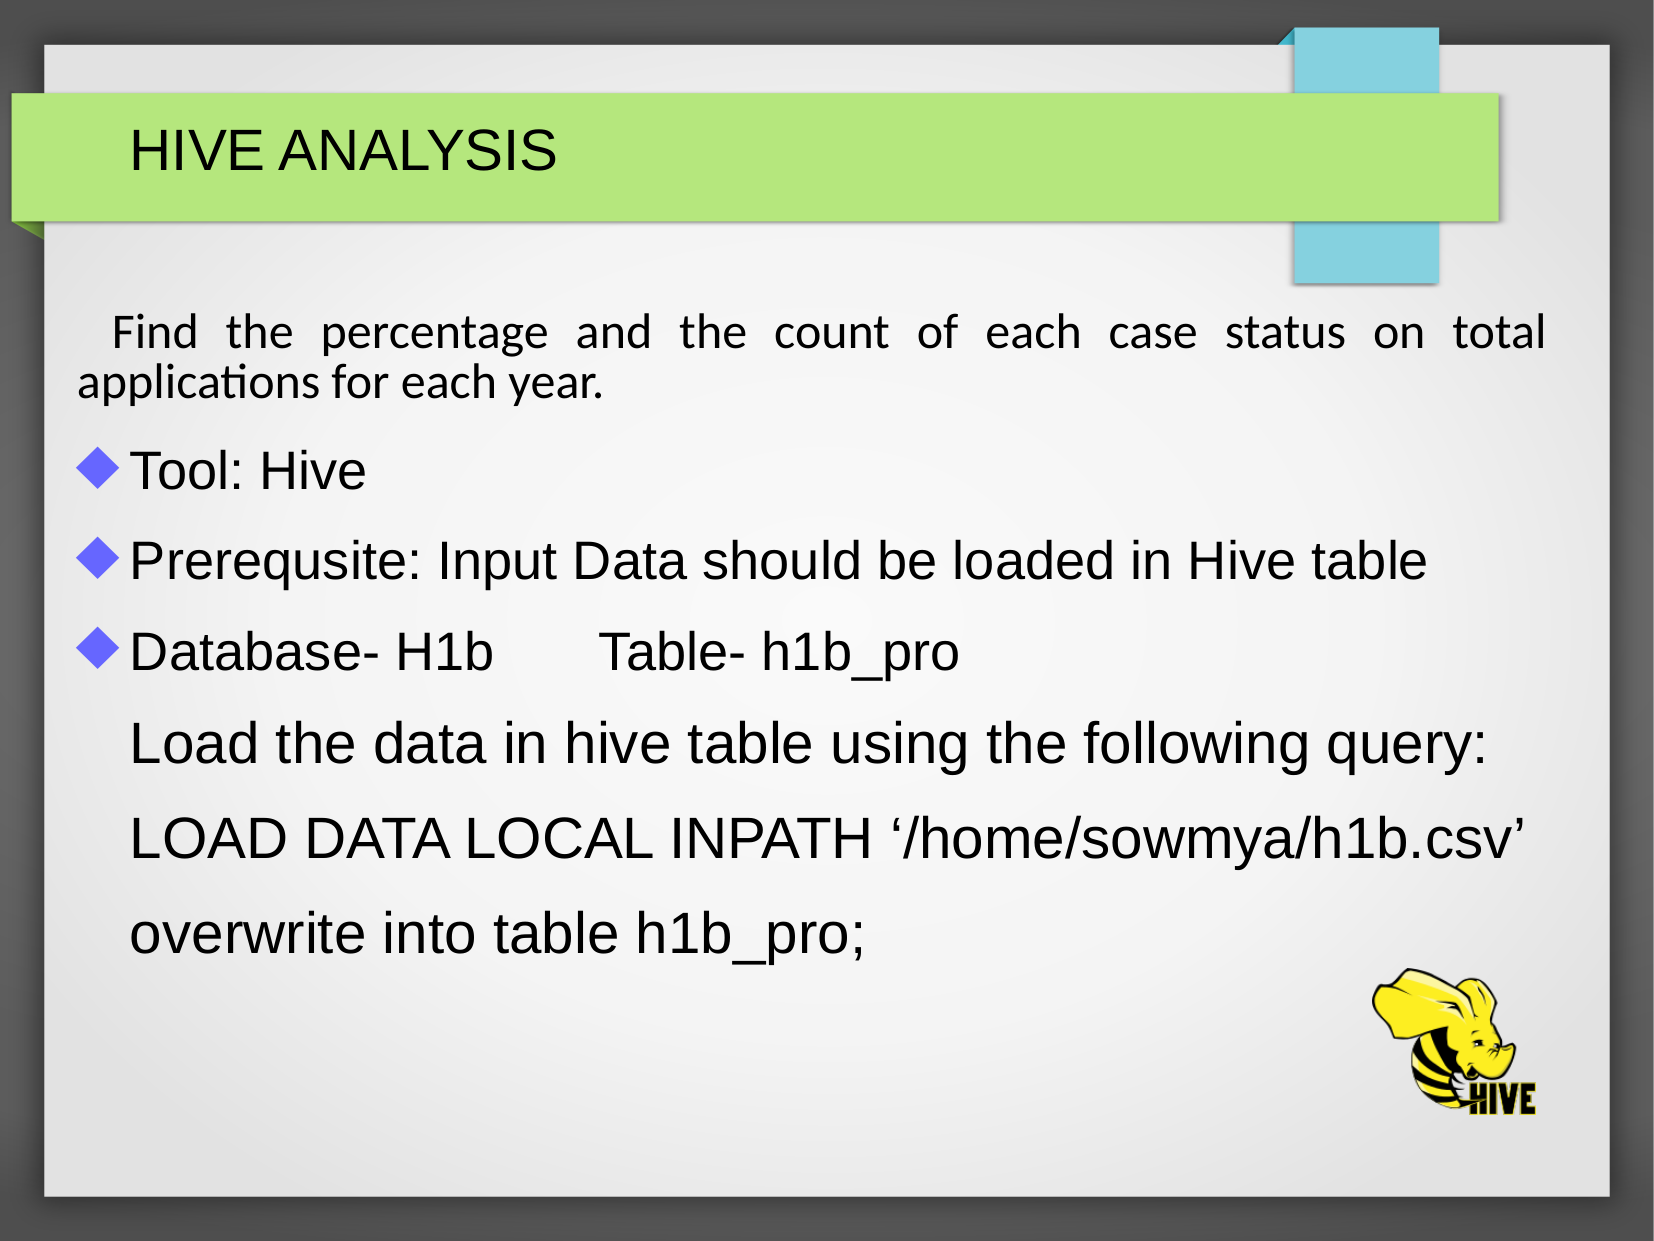

# HIVE ANALYSIS
Find the percentage and the count of each case status on total applications for each year.
Tool: Hive
Prerequsite: Input Data should be loaded in Hive table
Database- H1b Table- h1b_pro
Load the data in hive table using the following query:
LOAD DATA LOCAL INPATH ‘/home/sowmya/h1b.csv’
overwrite into table h1b_pro;